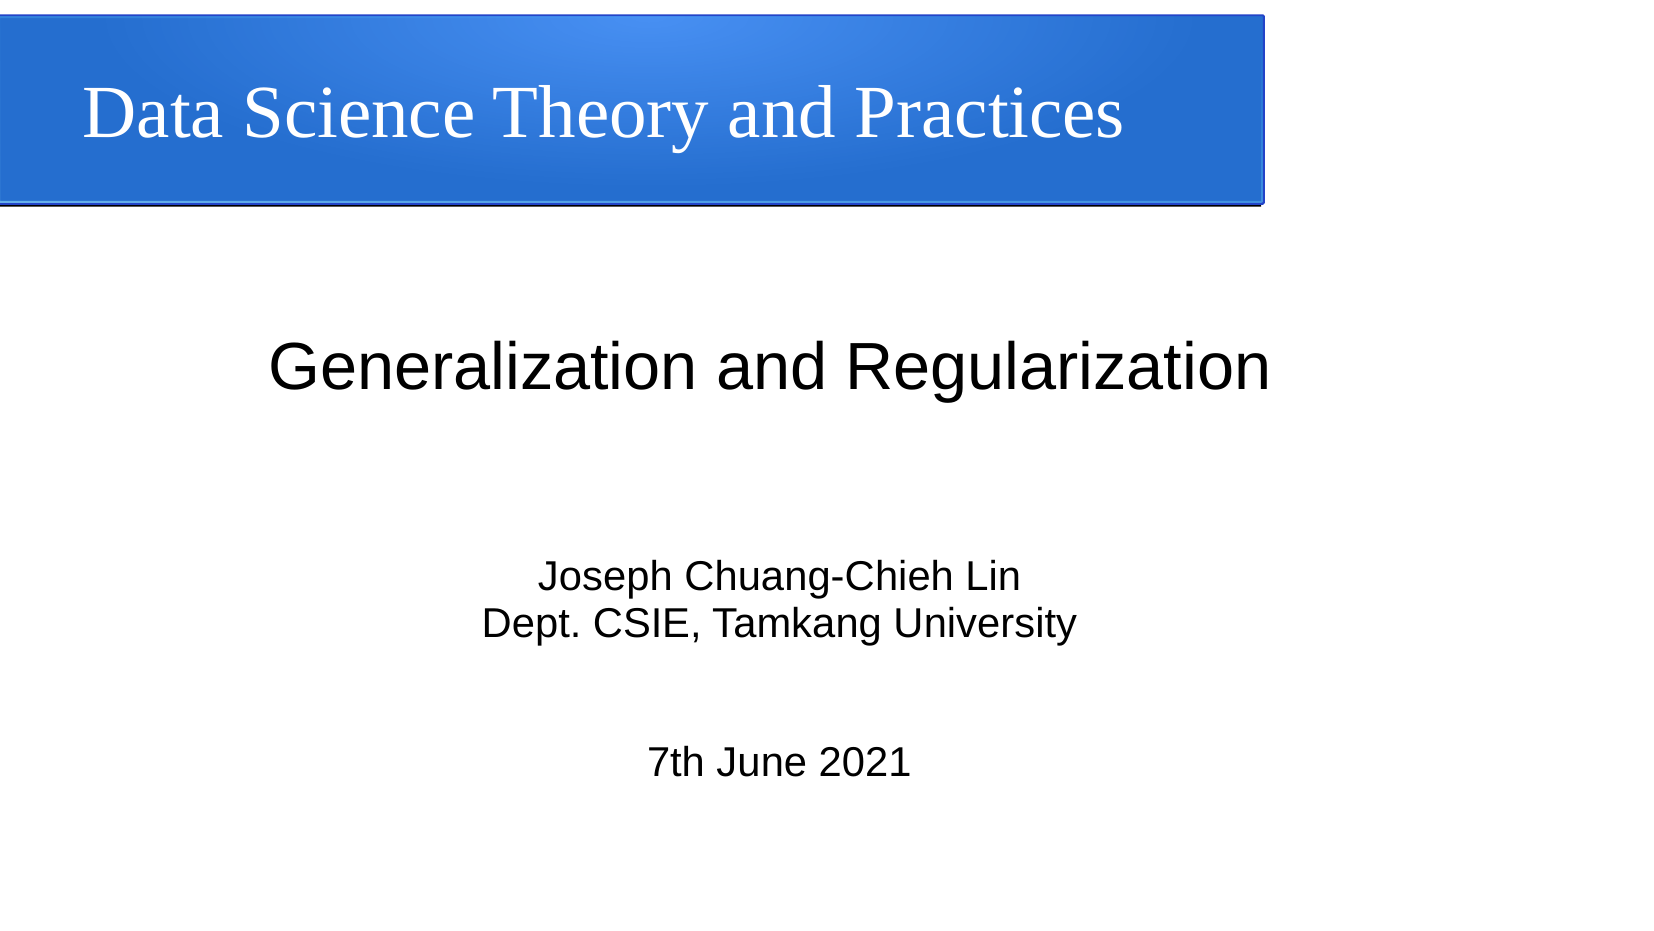

# Data Science Theory and Practices
Generalization and Regularization
Joseph Chuang-Chieh Lin
Dept. CSIE, Tamkang University
7th June 2021